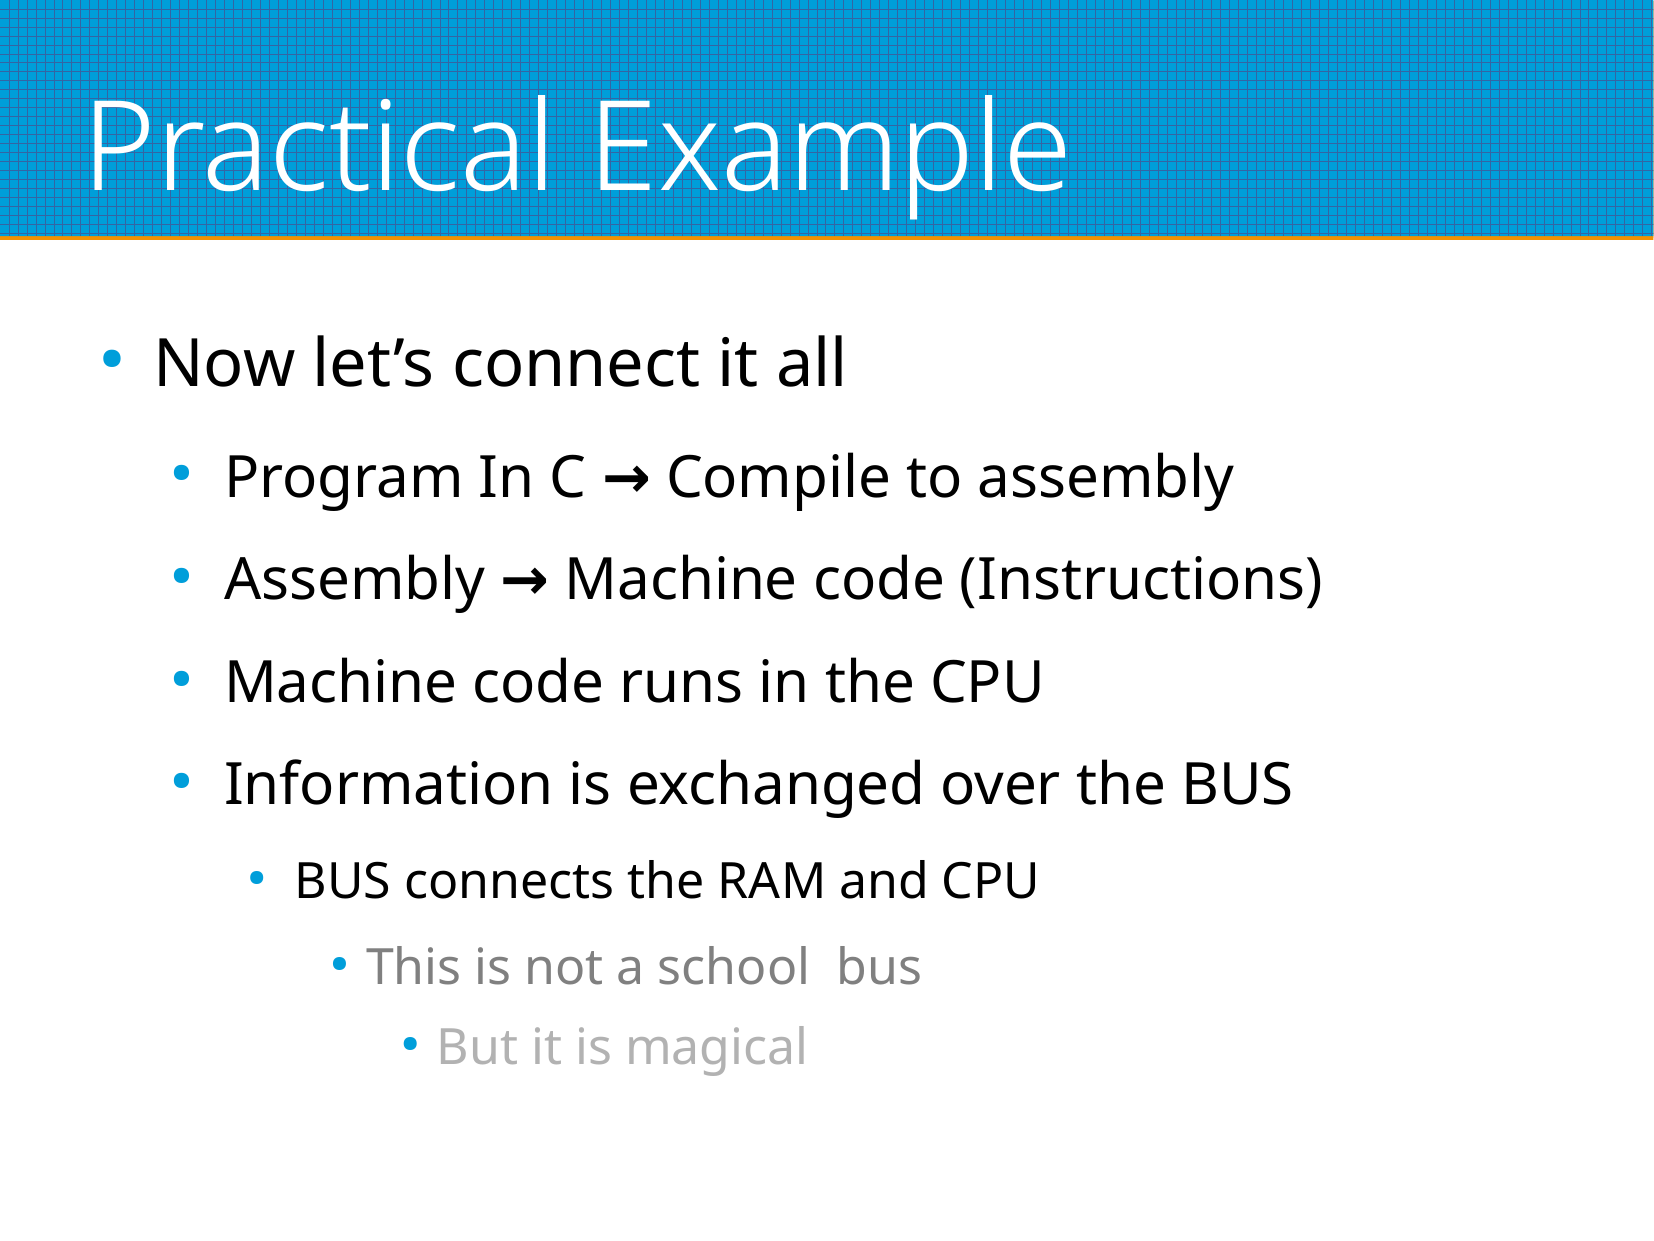

# Practical Example
Now let’s connect it all
Program In C → Compile to assembly
Assembly → Machine code (Instructions)
Machine code runs in the CPU
Information is exchanged over the BUS
BUS connects the RAM and CPU
This is not a school bus
But it is magical